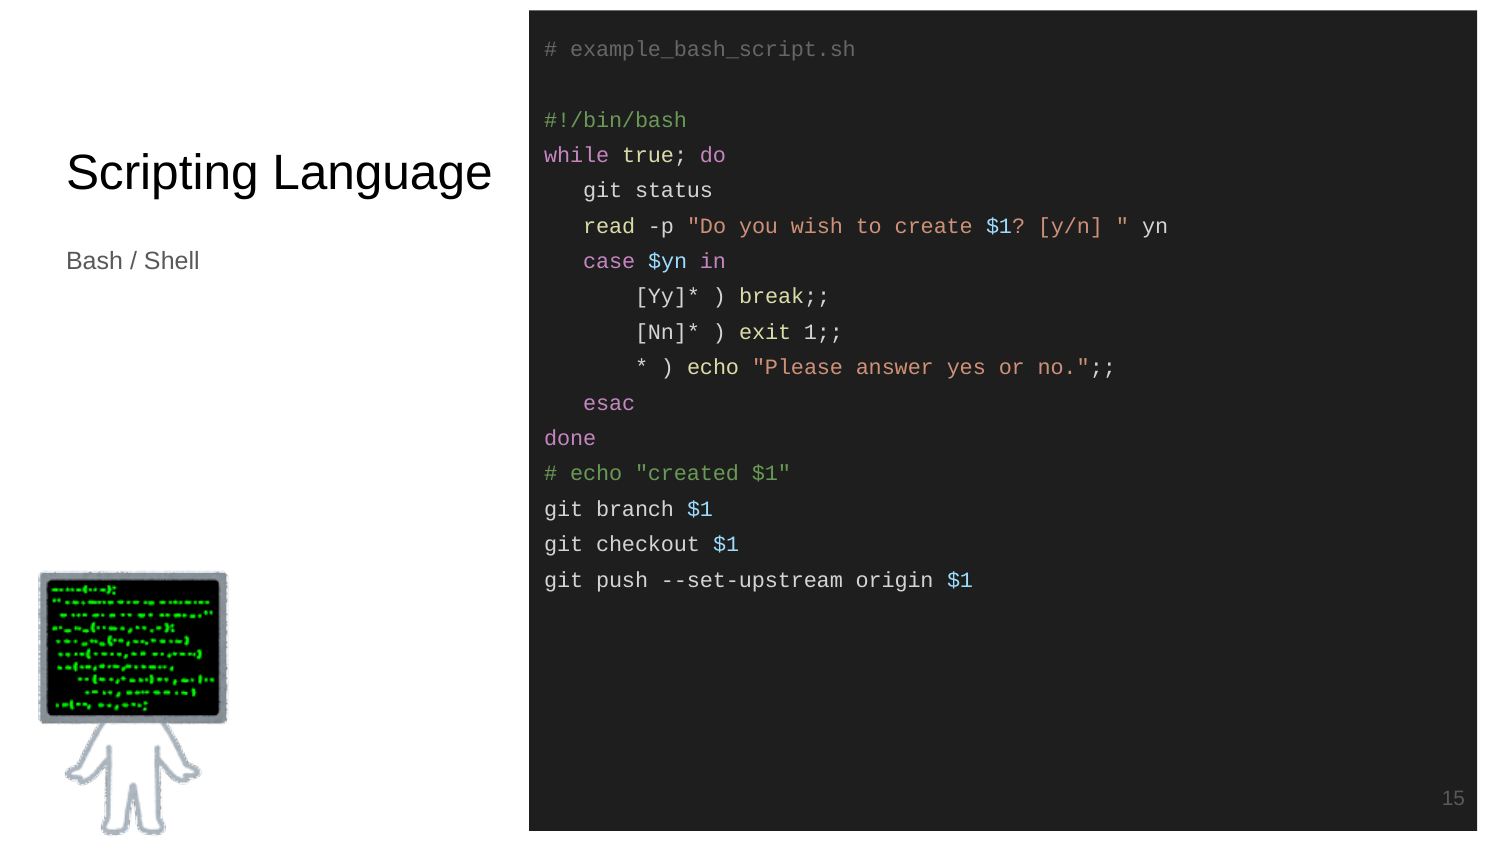

# example_bash_script.sh
#!/bin/bash
while true; do
 git status
 read -p "Do you wish to create $1? [y/n] " yn
 case $yn in
 [Yy]* ) break;;
 [Nn]* ) exit 1;;
 * ) echo "Please answer yes or no.";;
 esac
done
# echo "created $1"
git branch $1
git checkout $1
git push --set-upstream origin $1
# Scripting Language
Bash / Shell